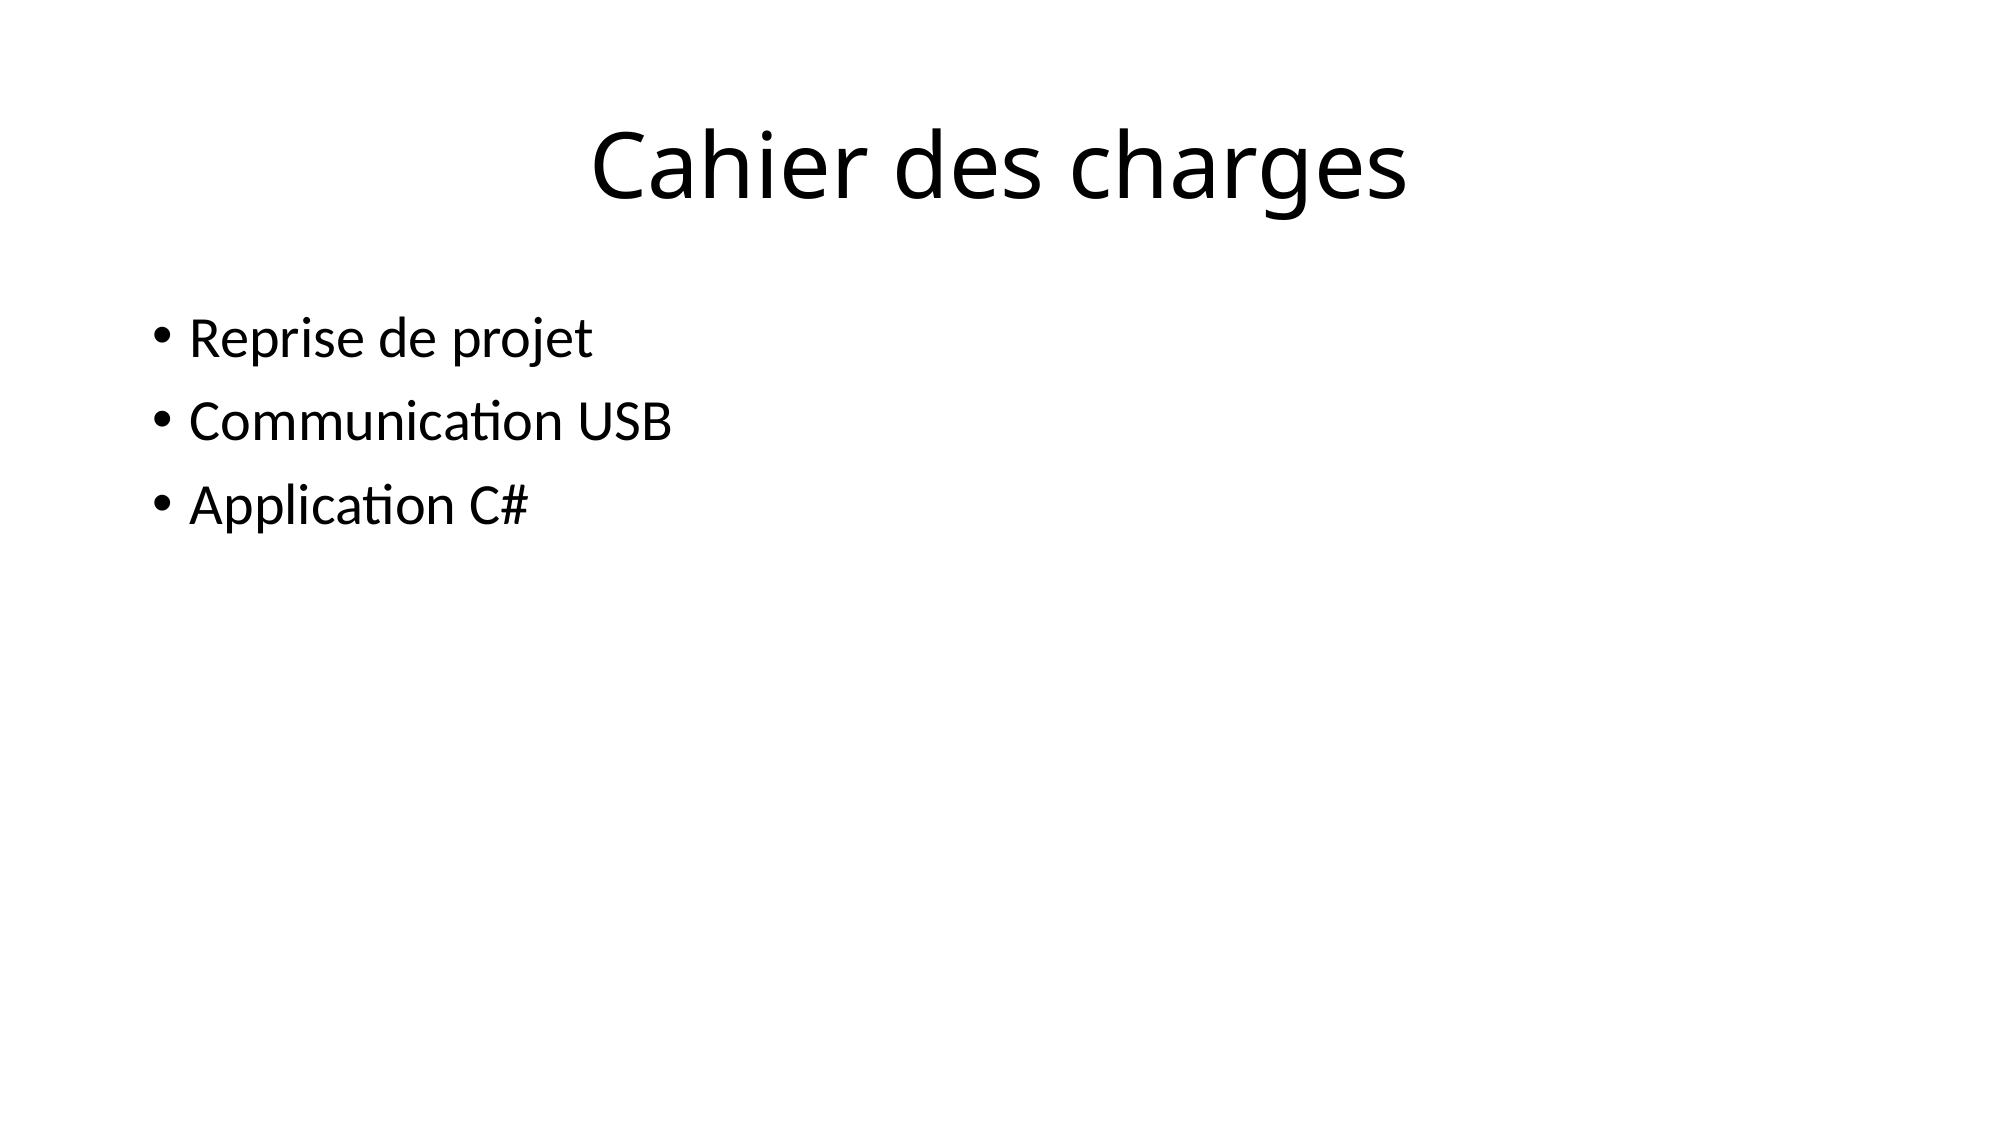

# Cahier des charges
Reprise de projet
Communication USB
Application C#